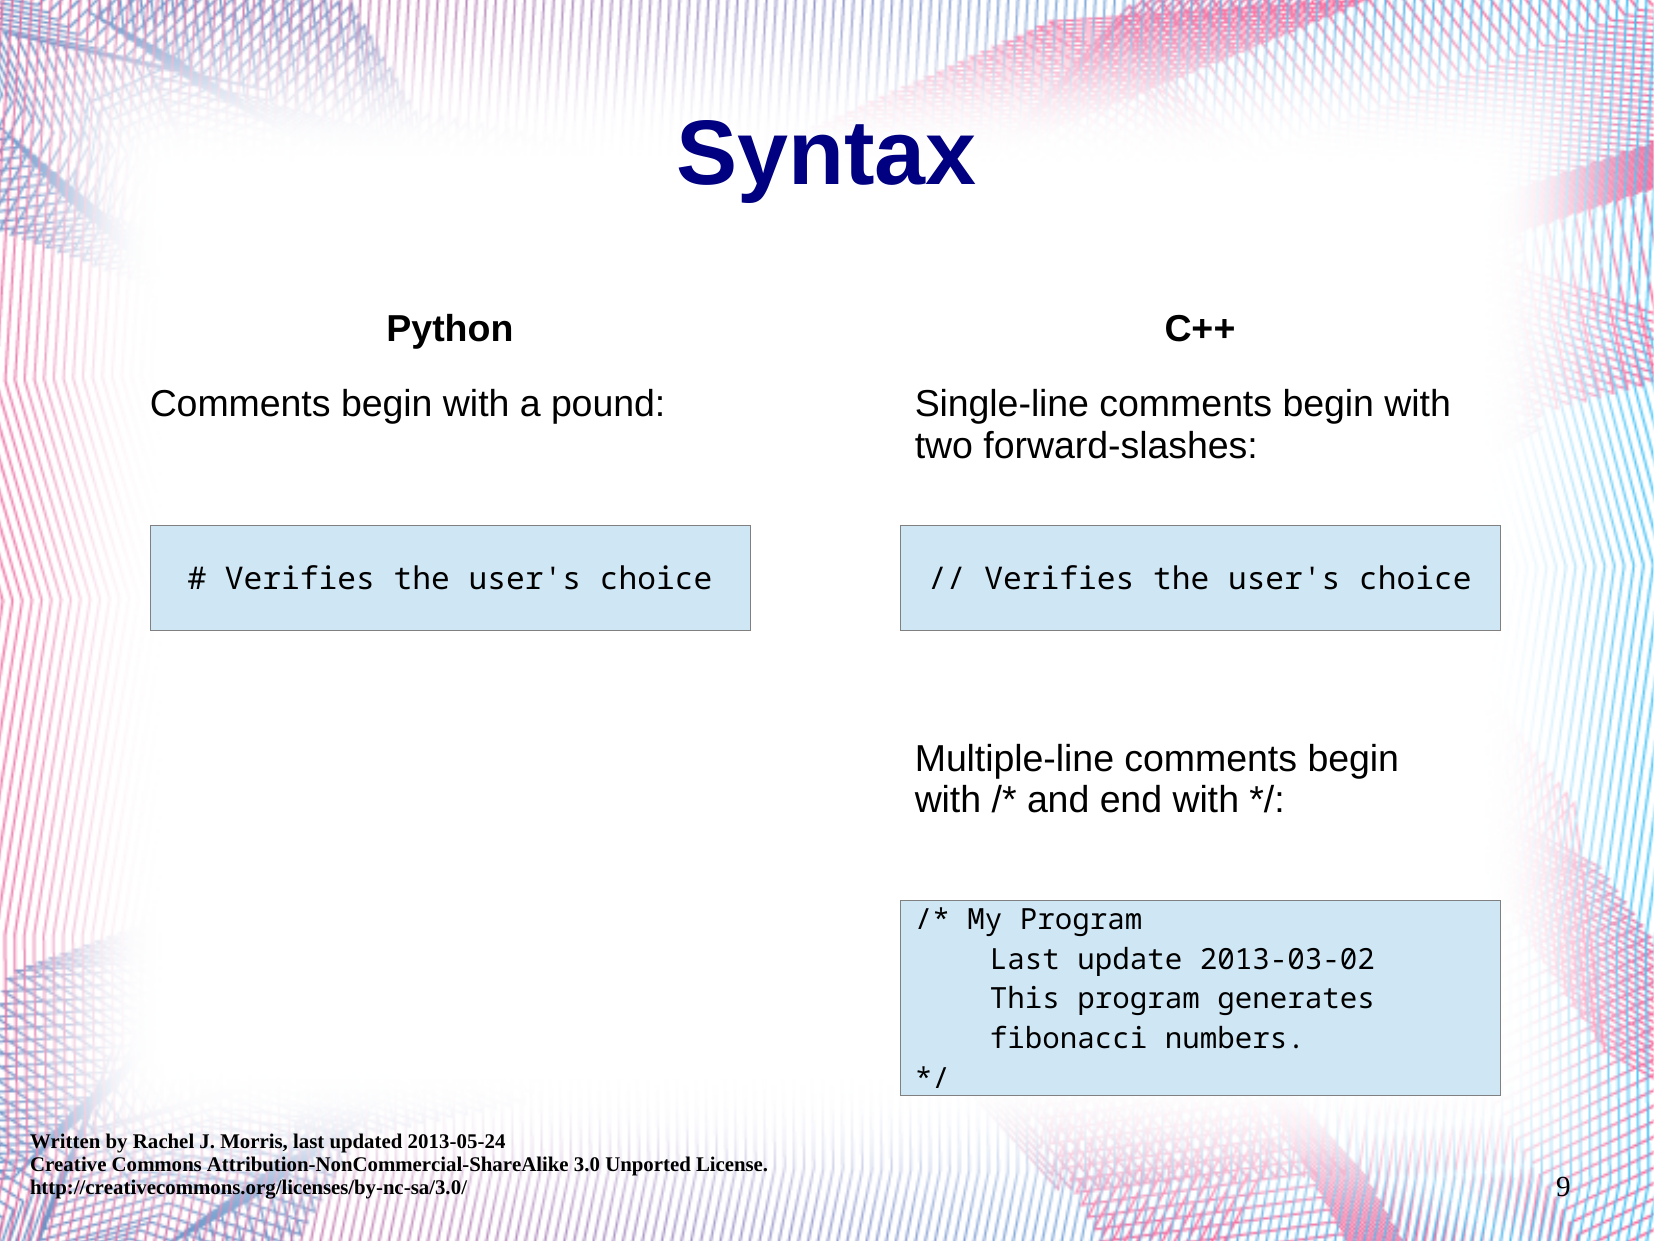

# Syntax
Python
C++
Comments begin with a pound:
Single-line comments begin with two forward-slashes:
# Verifies the user's choice
// Verifies the user's choice
Multiple-line comments begin with /* and end with */:
/* My Program
	Last update 2013-03-02
	This program generates
	fibonacci numbers.
*/
9